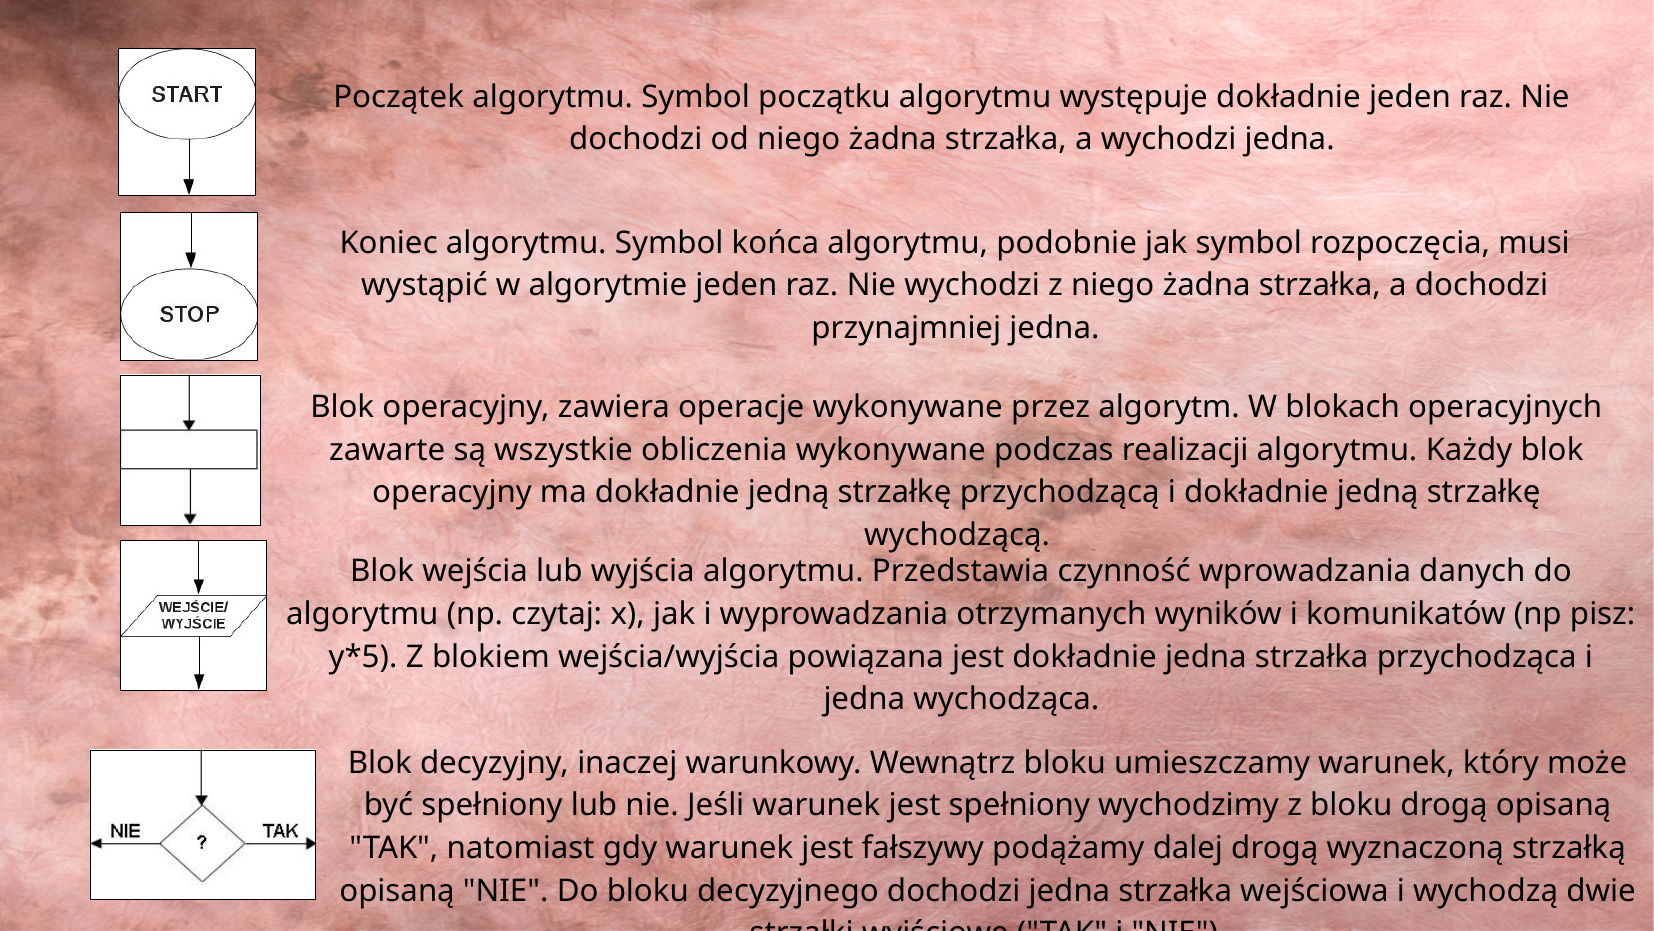

Początek algorytmu. Symbol początku algorytmu występuje dokładnie jeden raz. Nie dochodzi od niego żadna strzałka, a wychodzi jedna.
Koniec algorytmu. Symbol końca algorytmu, podobnie jak symbol rozpoczęcia, musi wystąpić w algorytmie jeden raz. Nie wychodzi z niego żadna strzałka, a dochodzi przynajmniej jedna.
Blok operacyjny, zawiera operacje wykonywane przez algorytm. W blokach operacyjnych zawarte są wszystkie obliczenia wykonywane podczas realizacji algorytmu. Każdy blok operacyjny ma dokładnie jedną strzałkę przychodzącą i dokładnie jedną strzałkę wychodzącą.
Blok wejścia lub wyjścia algorytmu. Przedstawia czynność wprowadzania danych do algorytmu (np. czytaj: x), jak i wyprowadzania otrzymanych wyników i komunikatów (np pisz: y*5). Z blokiem wejścia/wyjścia powiązana jest dokładnie jedna strzałka przychodząca i jedna wychodząca.
Blok decyzyjny, inaczej warunkowy. Wewnątrz bloku umieszczamy warunek, który może być spełniony lub nie. Jeśli warunek jest spełniony wychodzimy z bloku drogą opisaną "TAK", natomiast gdy warunek jest fałszywy podążamy dalej drogą wyznaczoną strzałką opisaną "NIE". Do bloku decyzyjnego dochodzi jedna strzałka wejściowa i wychodzą dwie strzałki wyjściowe ("TAK" i "NIE").